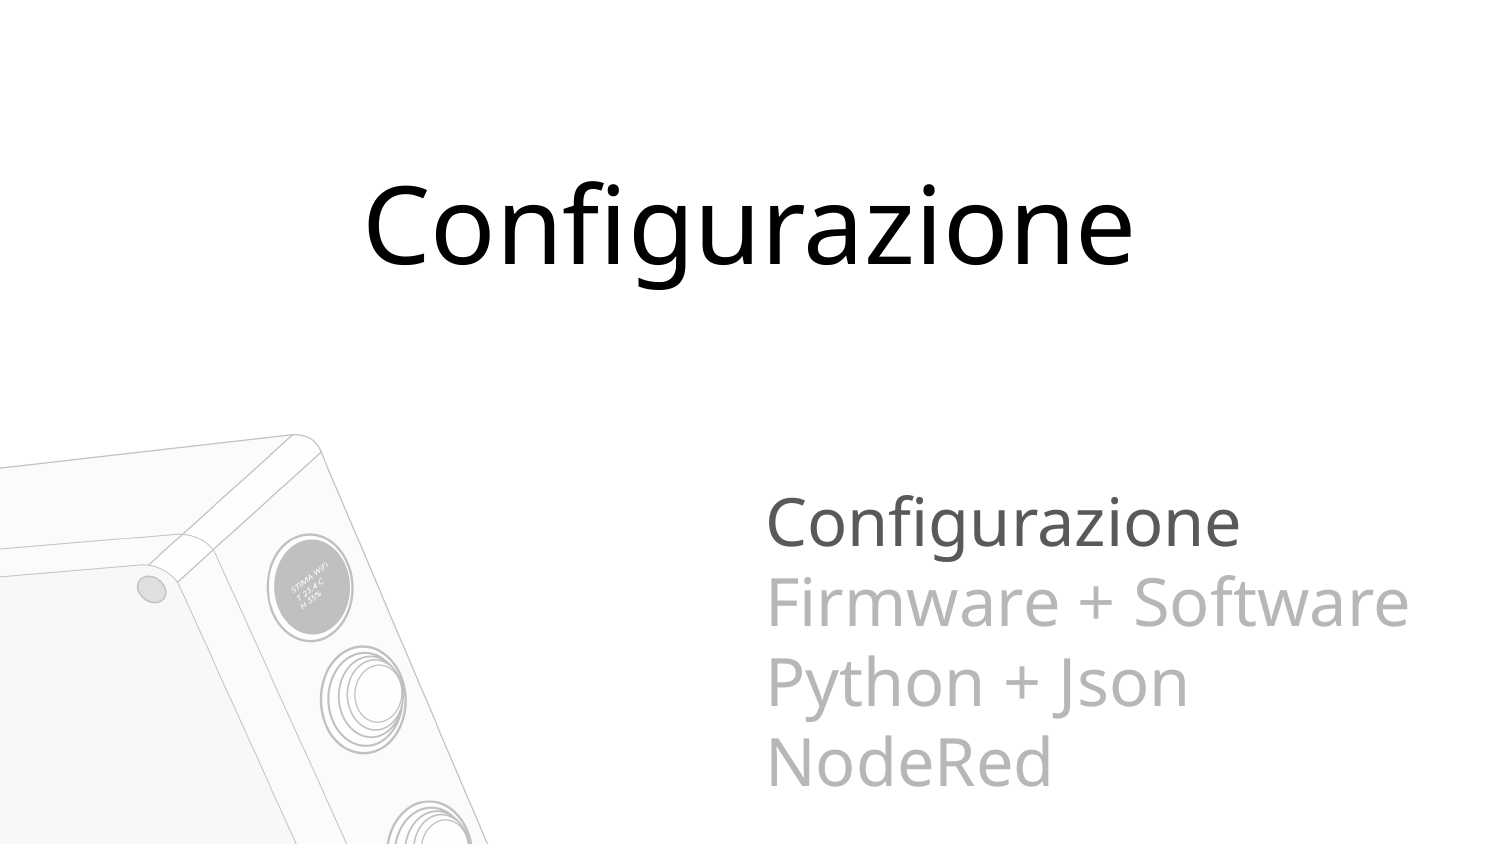

# Configurazione
Configurazione
Firmware + Software
Python + Json
NodeRed